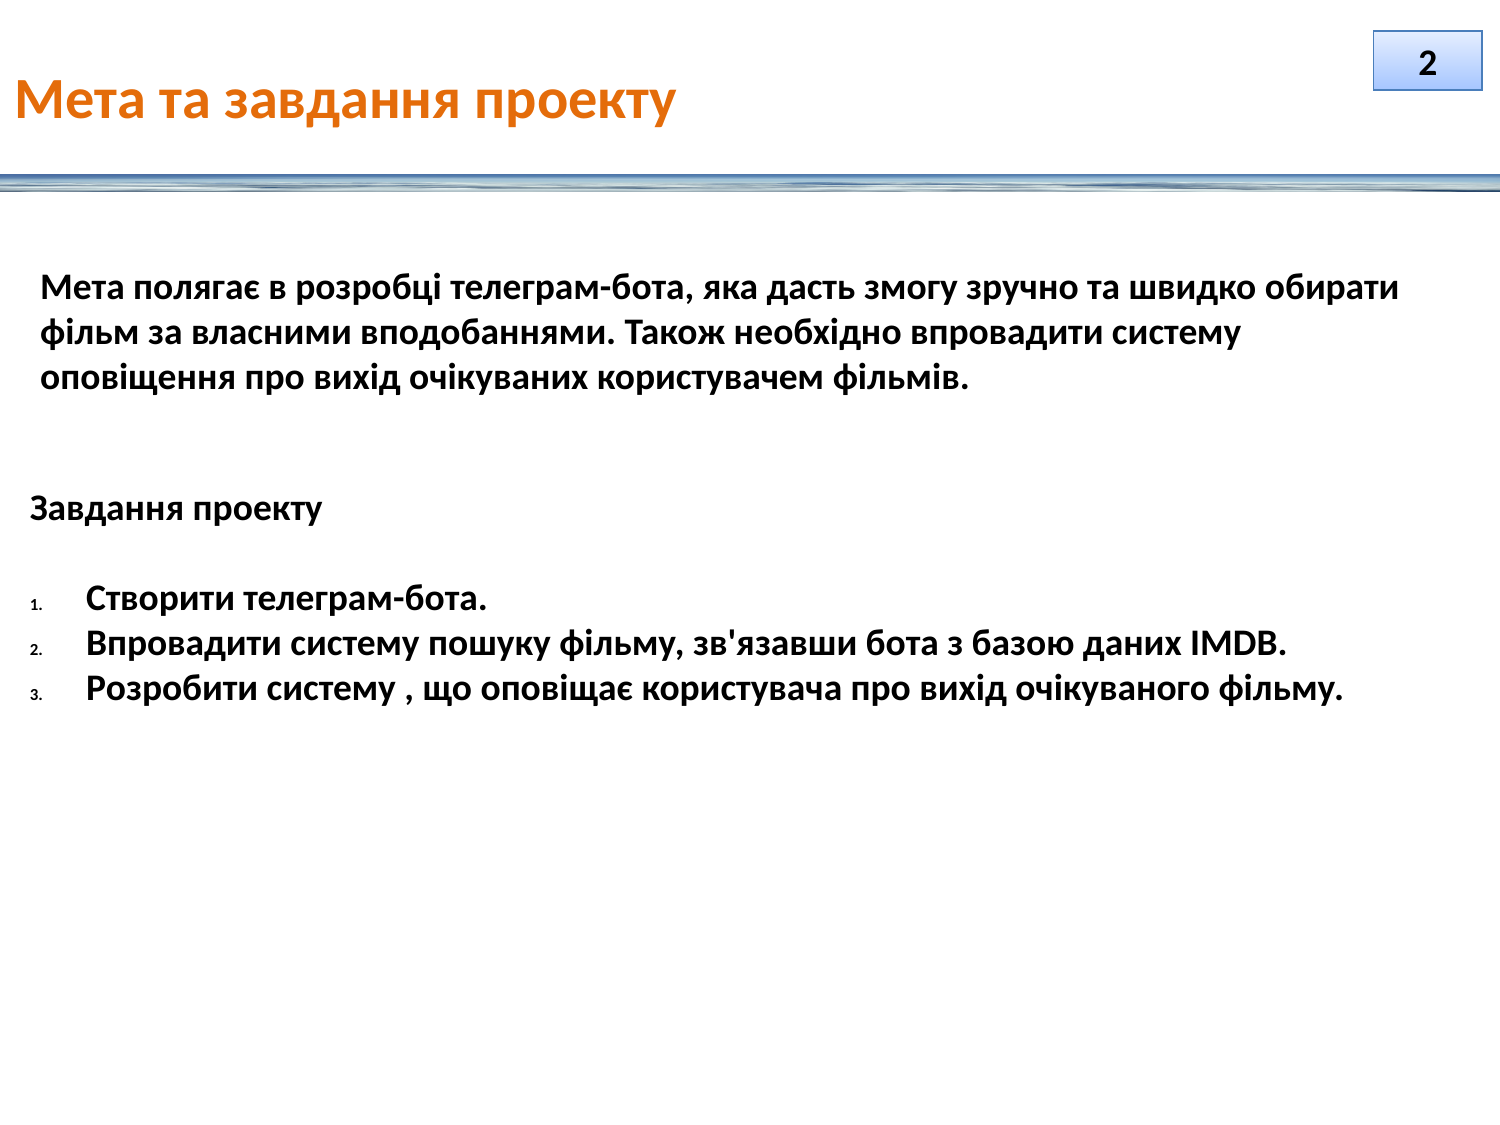

Мета та завдання проекту
19
2
Мета полягає в розробці телеграм-бота, яка дасть змогу зручно та швидко обирати фільм за власними вподобаннями. Також необхідно впровадити систему оповіщення про вихід очікуваних користувачем фільмів.
Завдання проекту
Створити телеграм-бота.
Впровадити систему пошуку фільму, зв'язавши бота з базою даних IMDB.
Розробити систему , що оповіщає користувача про вихід очікуваного фільму.